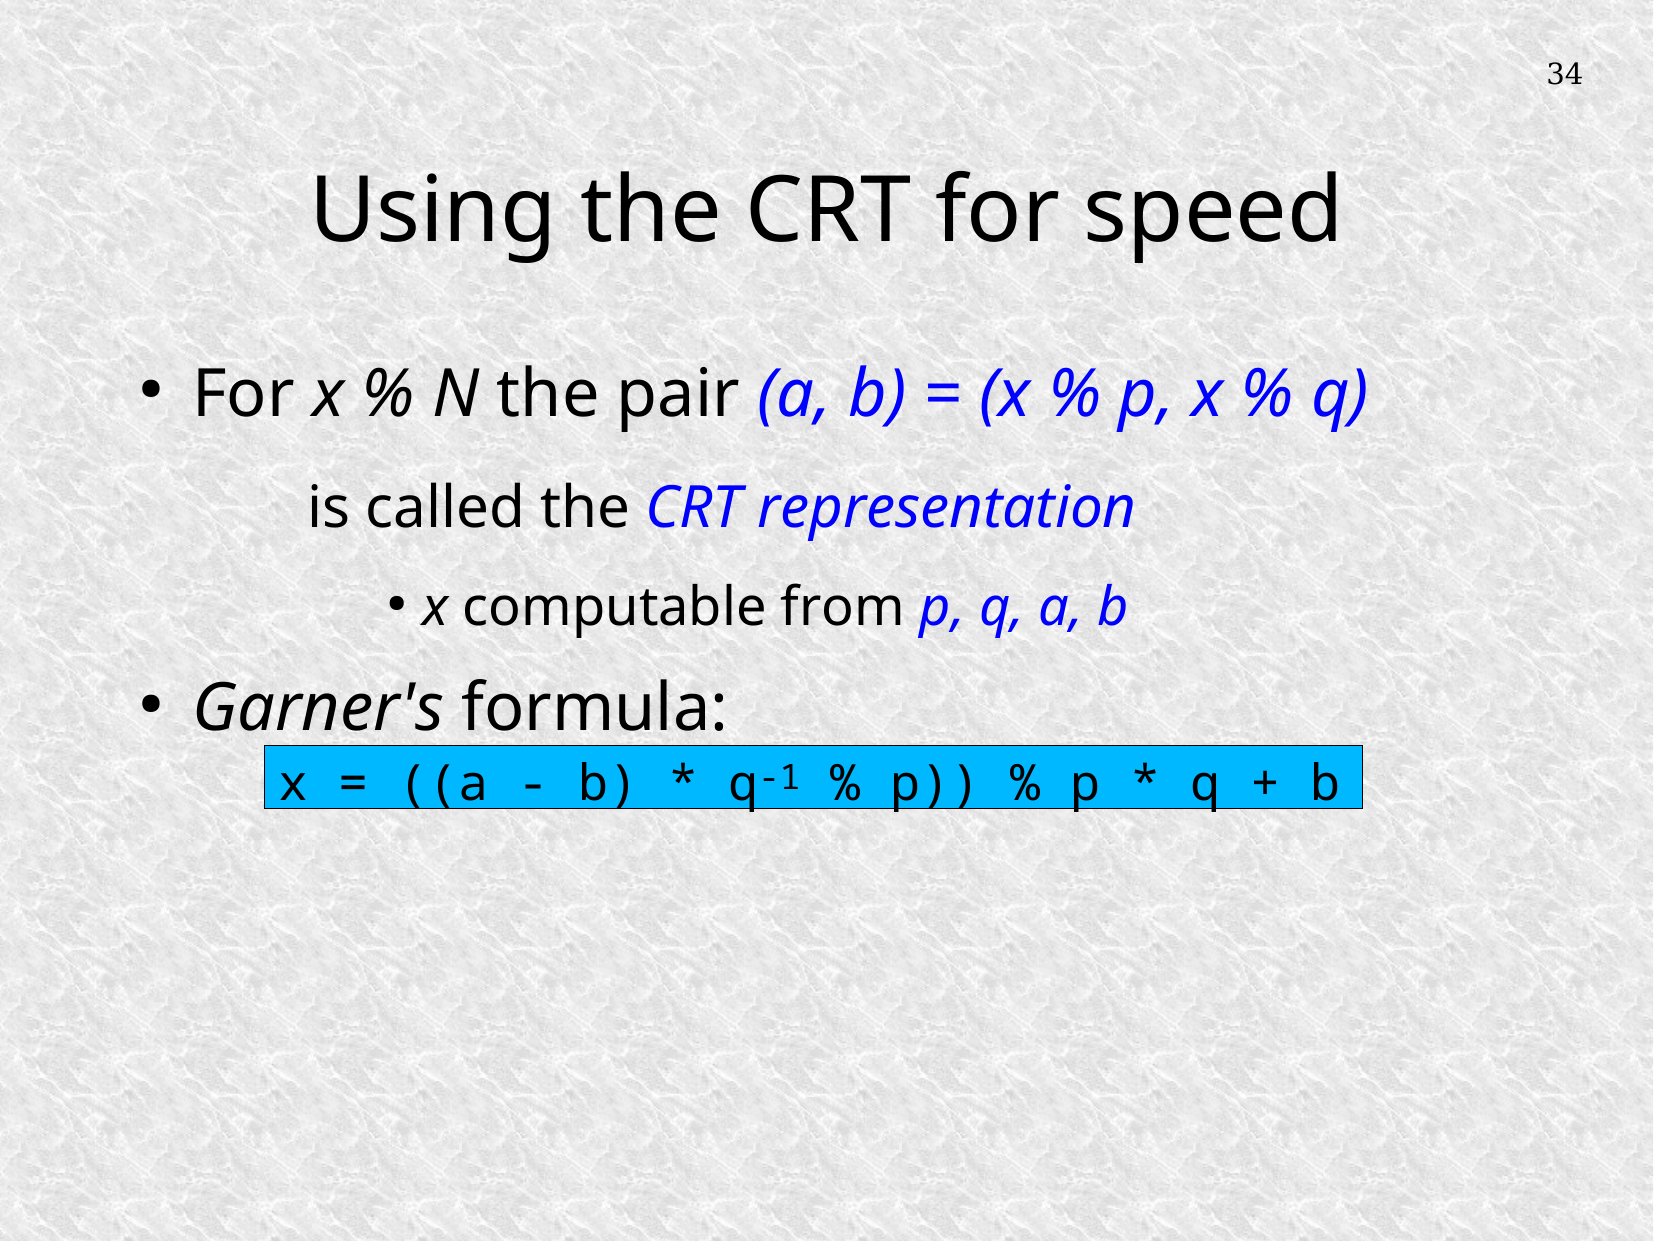

34
# Using the CRT for speed
For x % N the pair (a, b) = (x % p, x % q)
is called the CRT representation
x computable from p, q, a, b
Garner's formula:
x = ((a - b) * q-1 % p)) % p * q + b